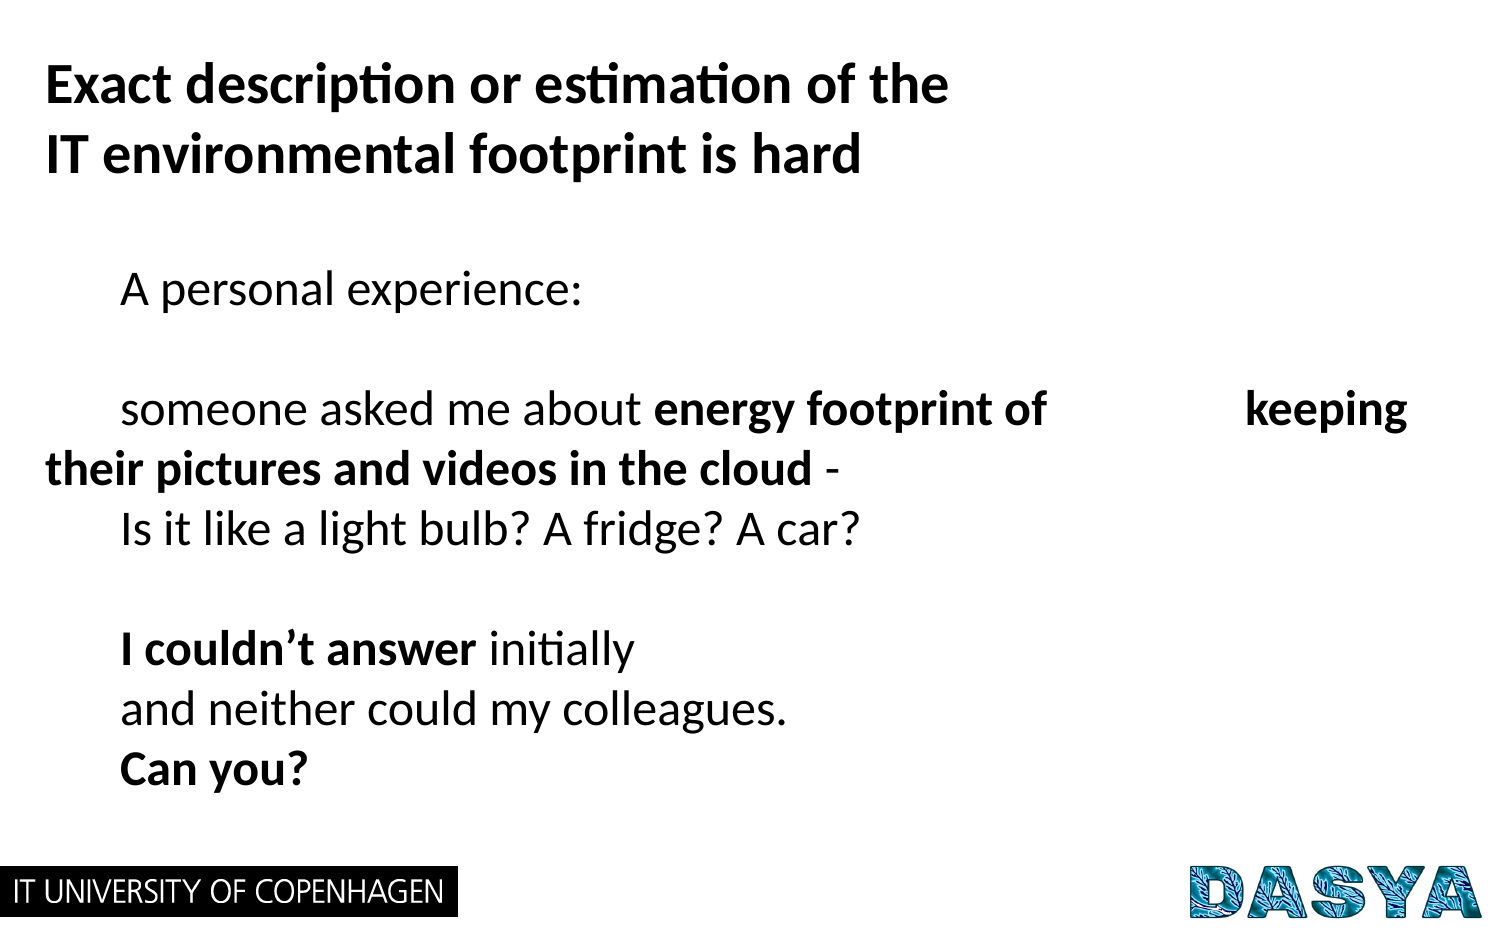

# Exact description or estimation of the
IT environmental footprint is hard
	A personal experience:
	someone asked me about energy footprint of 			keeping their pictures and videos in the cloud -
	Is it like a light bulb? A fridge? A car?
	I couldn’t answer initially
	and neither could my colleagues.
	Can you?